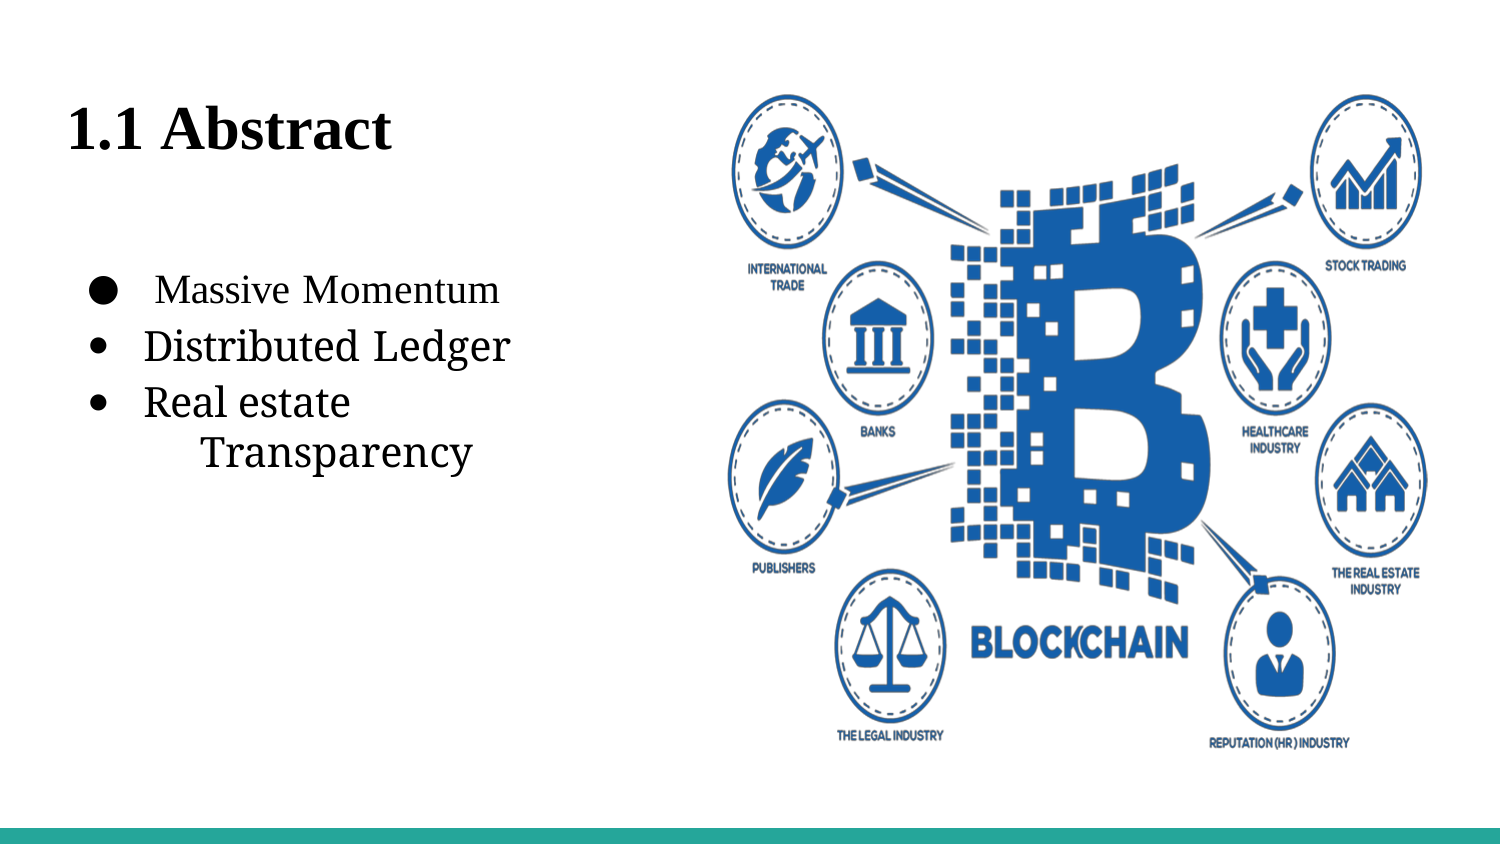

# 1.1 Abstract
Massive Momentum
Distributed Ledger
Real estate Transparency